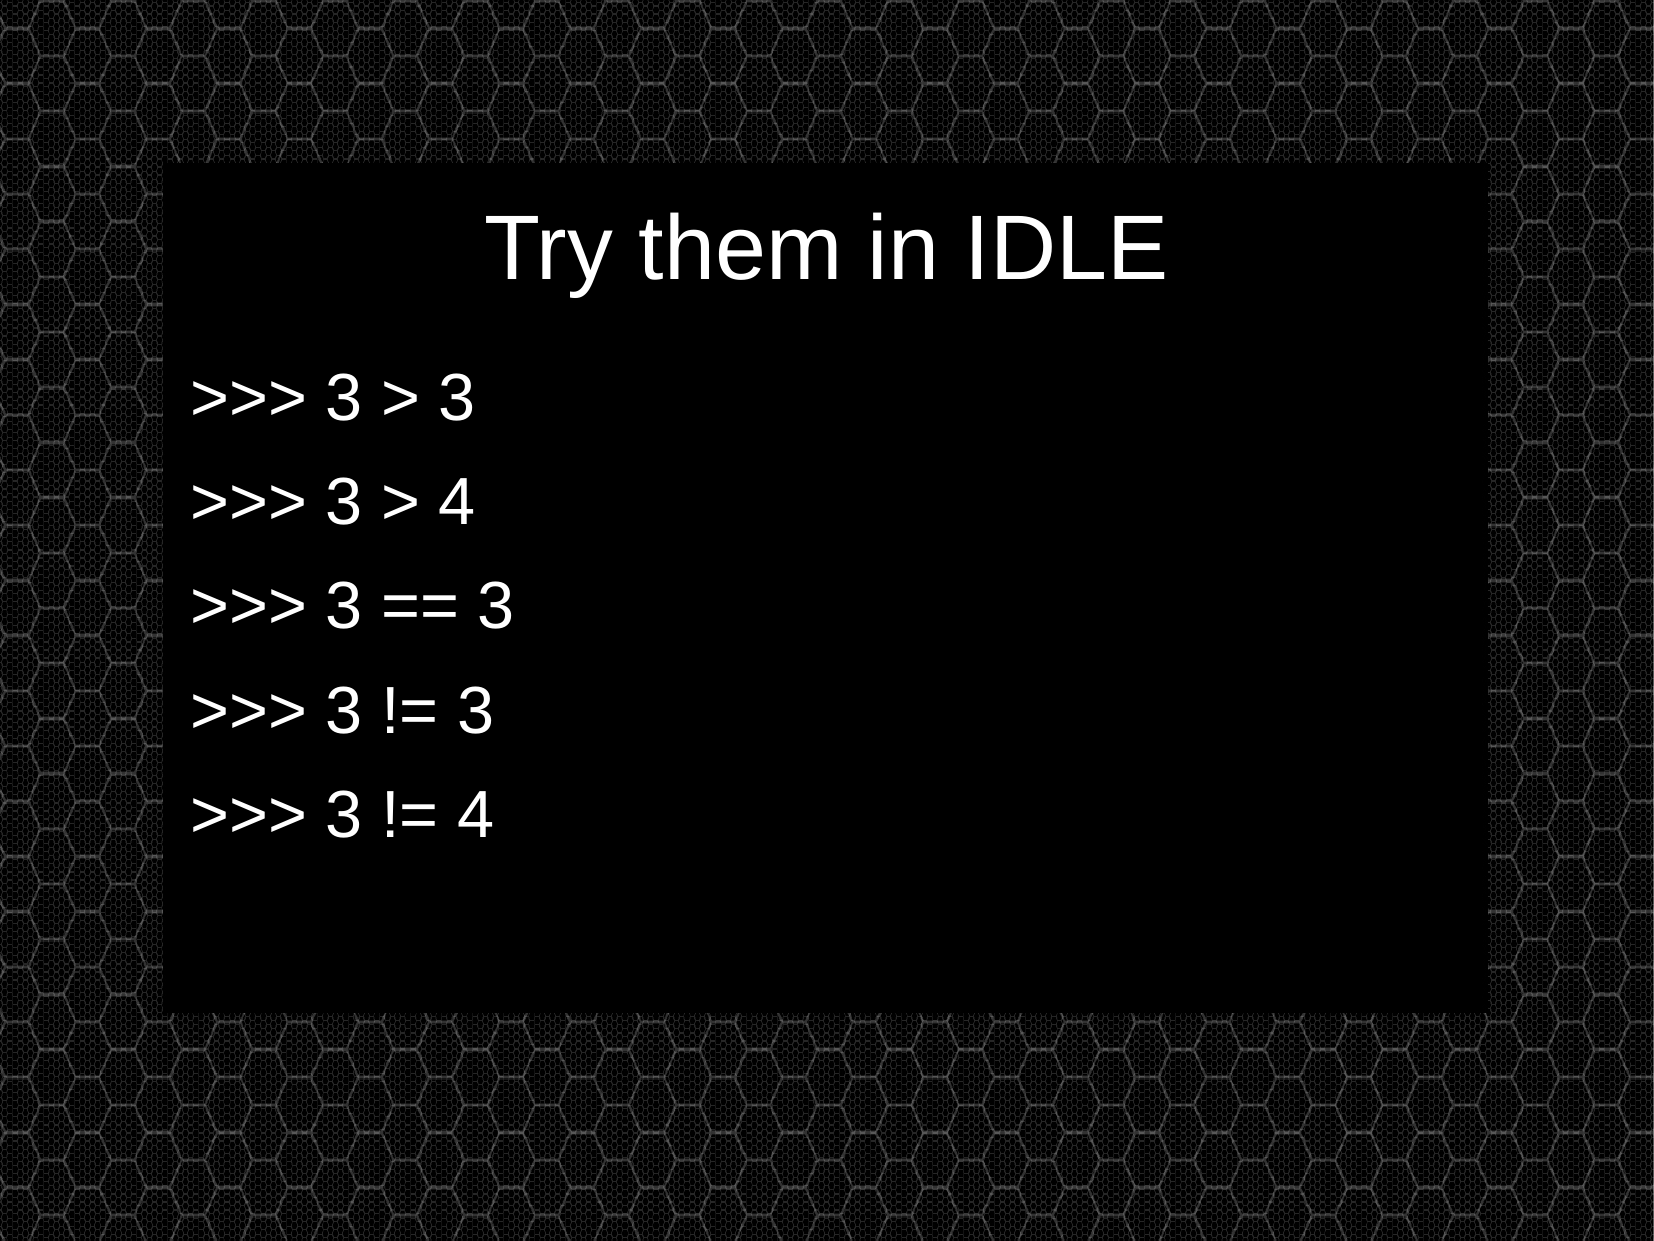

# Try them in IDLE
>>> 3 > 3
>>> 3 > 4
>>> 3 == 3
>>> 3 != 3
>>> 3 != 4